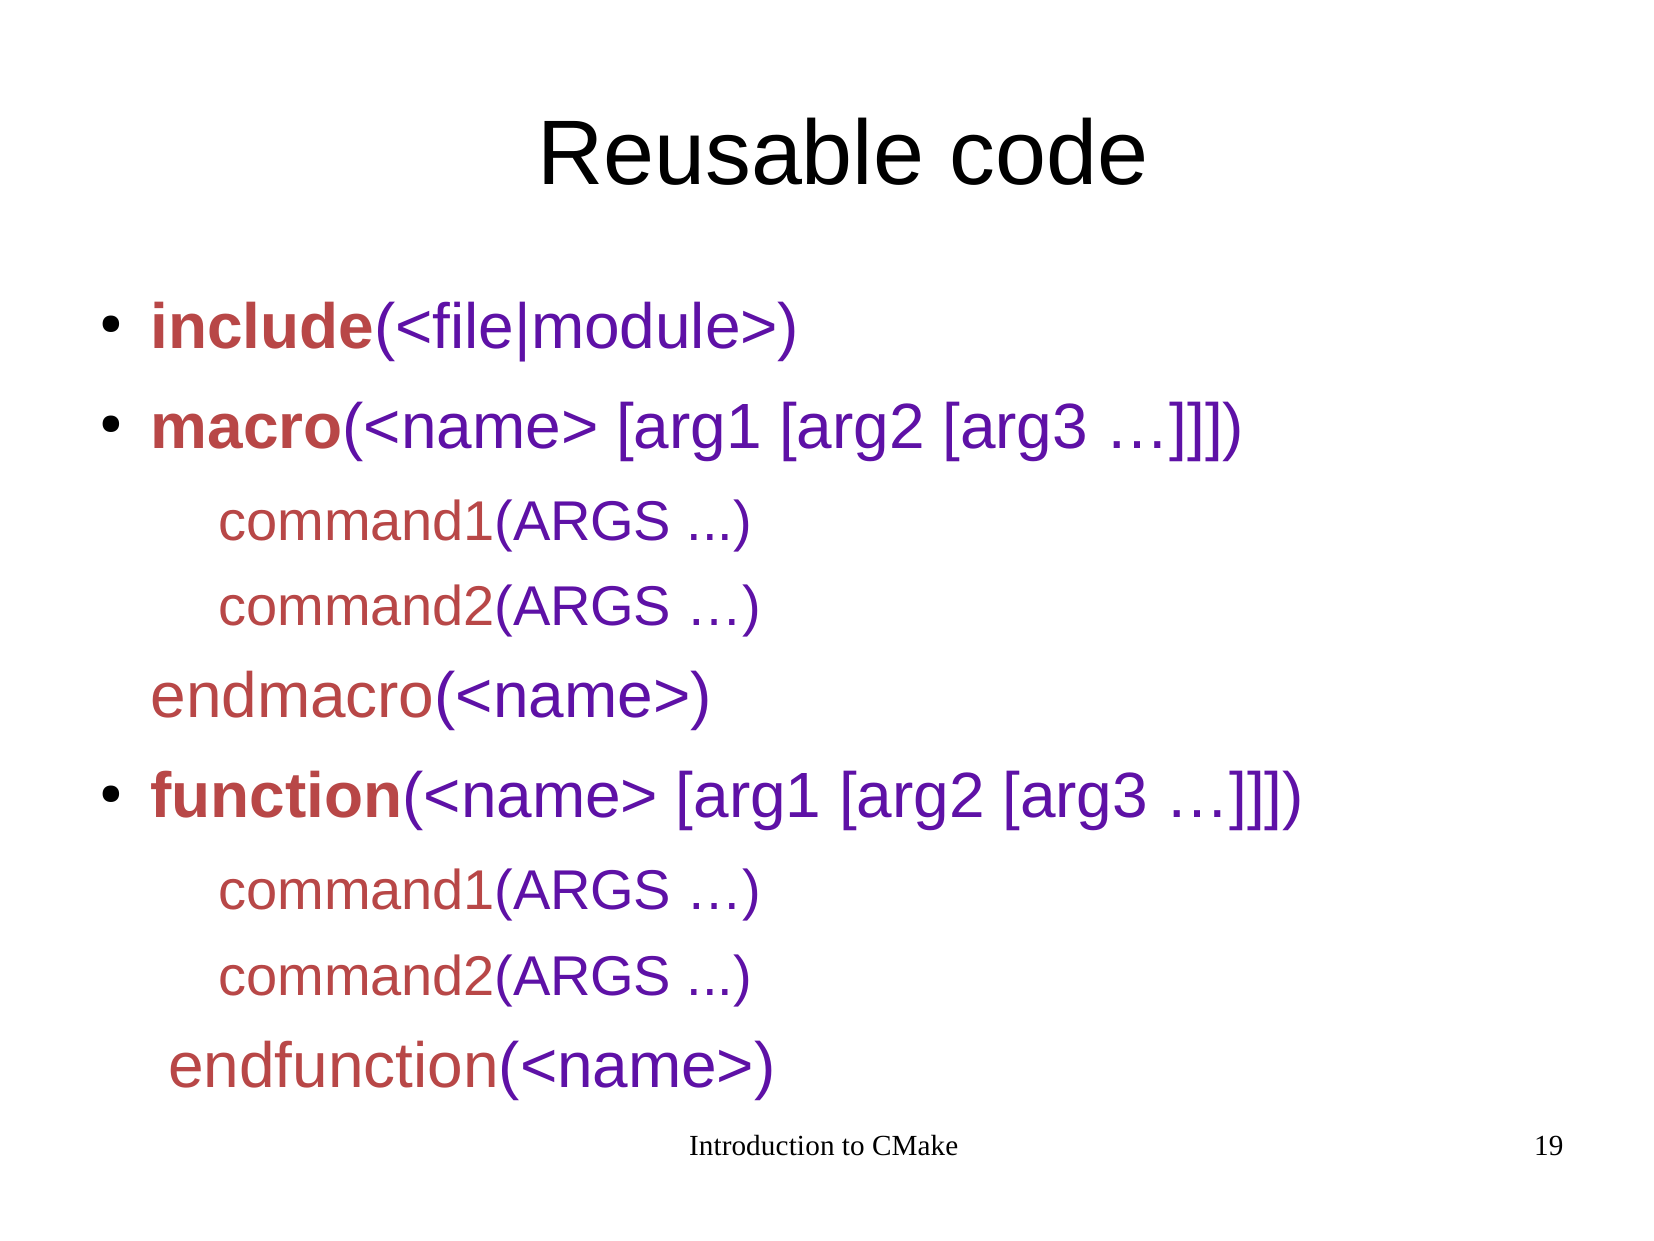

# Reusable code
include(<file|module>)
macro(<name> [arg1 [arg2 [arg3 …]]])
command1(ARGS ...)
command2(ARGS …)
endmacro(<name>)
function(<name> [arg1 [arg2 [arg3 …]]])
command1(ARGS …)
command2(ARGS ...)
 endfunction(<name>)
Introduction to CMake
19